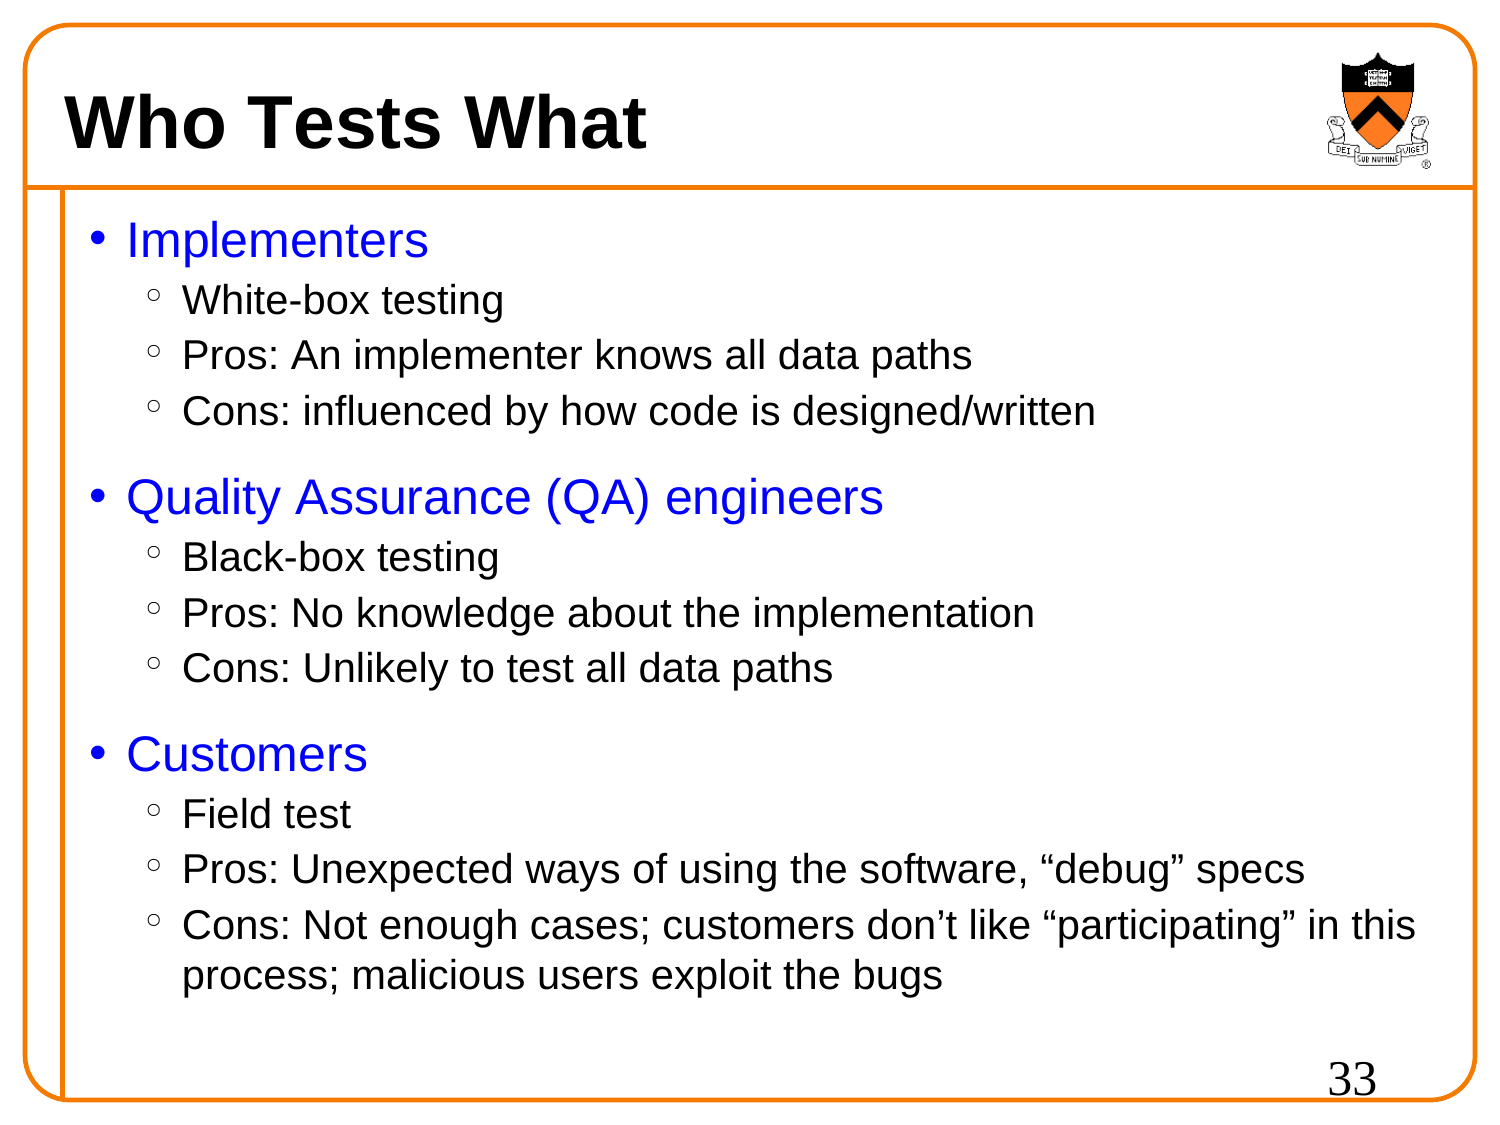

# Who Tests What
Implementers
White-box testing
Pros: An implementer knows all data paths
Cons: influenced by how code is designed/written
Quality Assurance (QA) engineers
Black-box testing
Pros: No knowledge about the implementation
Cons: Unlikely to test all data paths
Customers
Field test
Pros: Unexpected ways of using the software, “debug” specs
Cons: Not enough cases; customers don’t like “participating” in this process; malicious users exploit the bugs
33